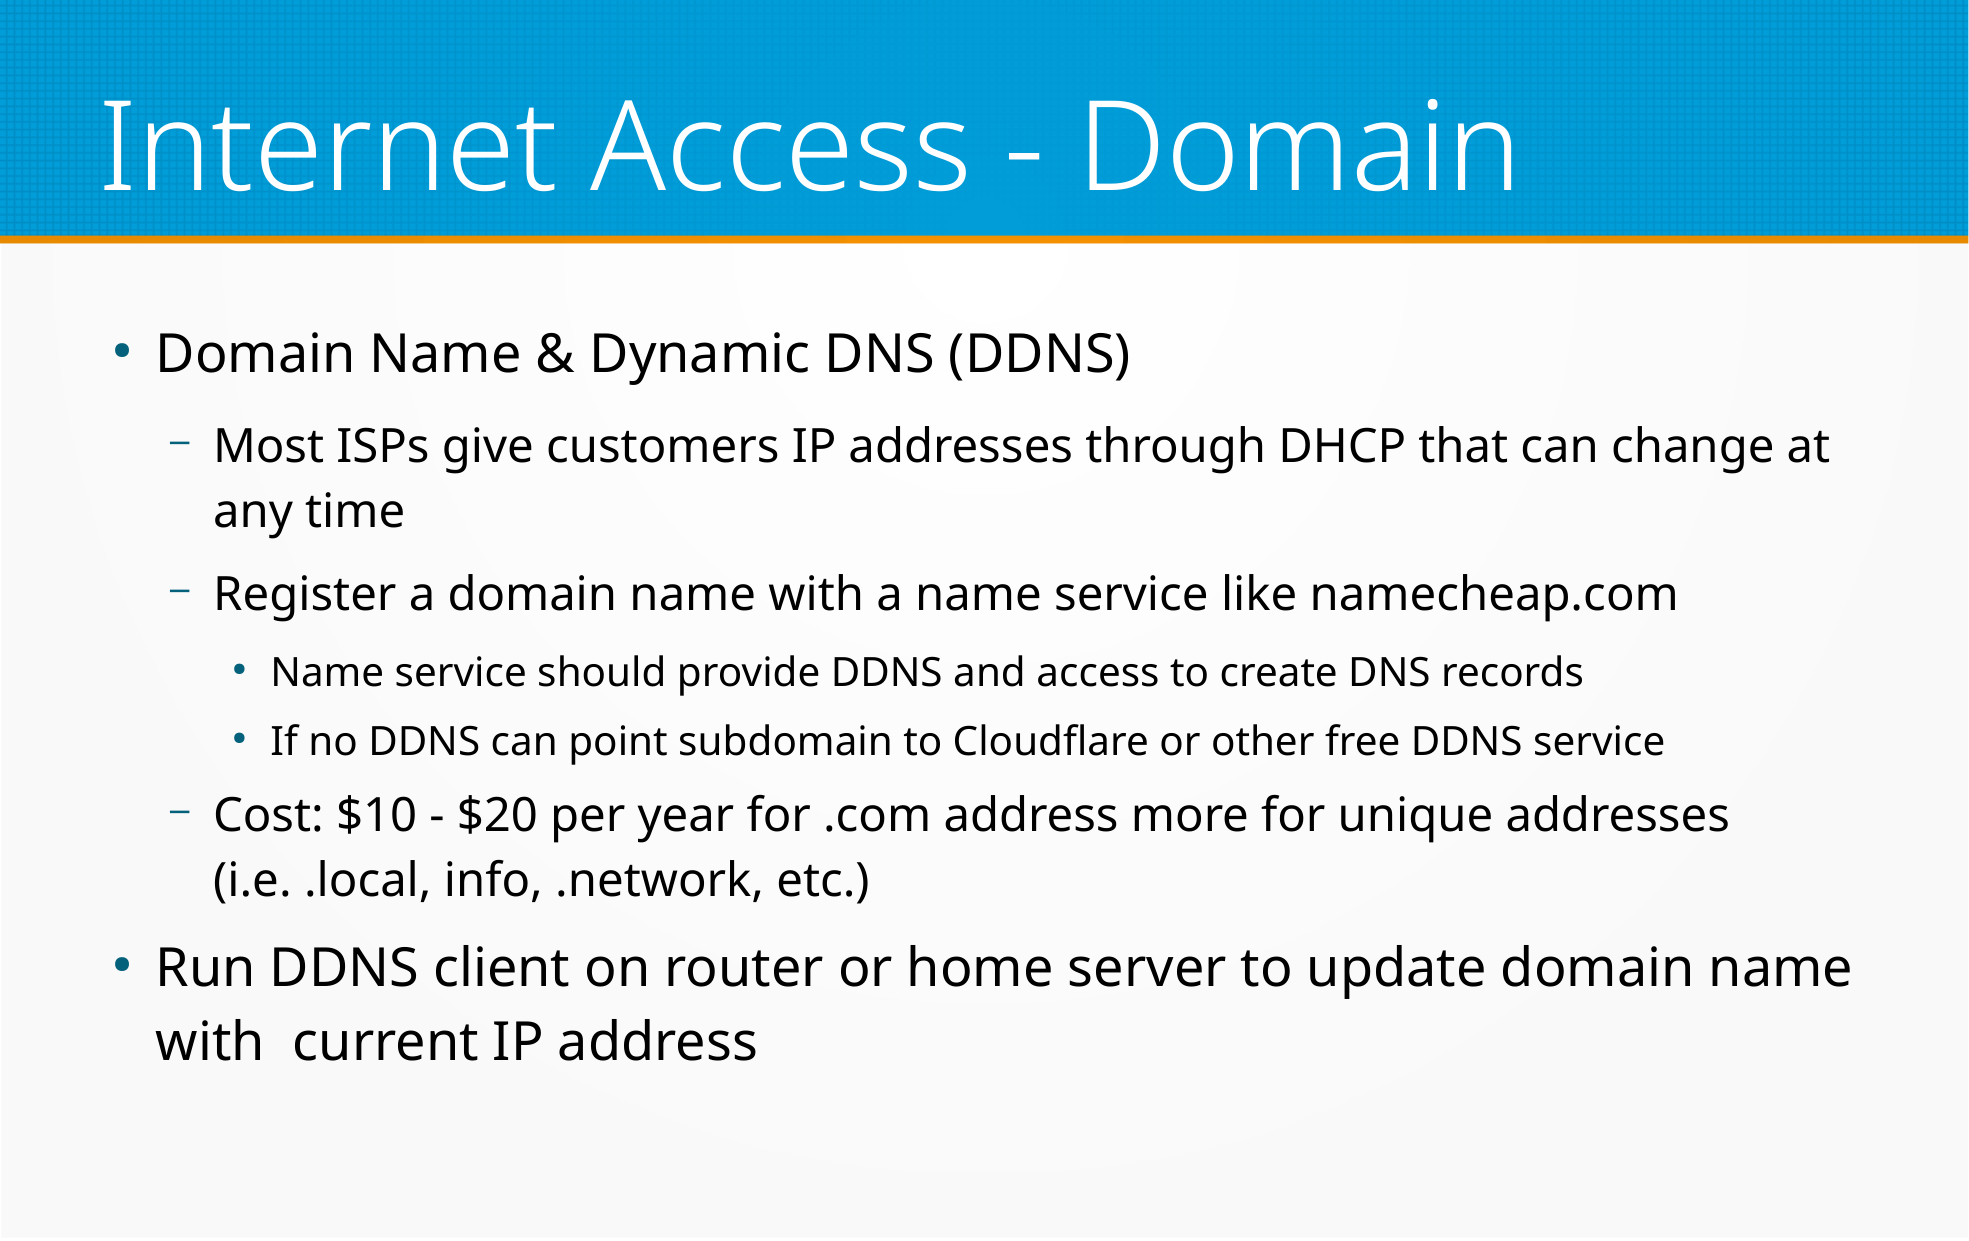

# Internet Access - Domain
Domain Name & Dynamic DNS (DDNS)
Most ISPs give customers IP addresses through DHCP that can change at any time
Register a domain name with a name service like namecheap.com
Name service should provide DDNS and access to create DNS records
If no DDNS can point subdomain to Cloudflare or other free DDNS service
Cost: $10 - $20 per year for .com address more for unique addresses (i.e. .local, info, .network, etc.)
Run DDNS client on router or home server to update domain name with current IP address